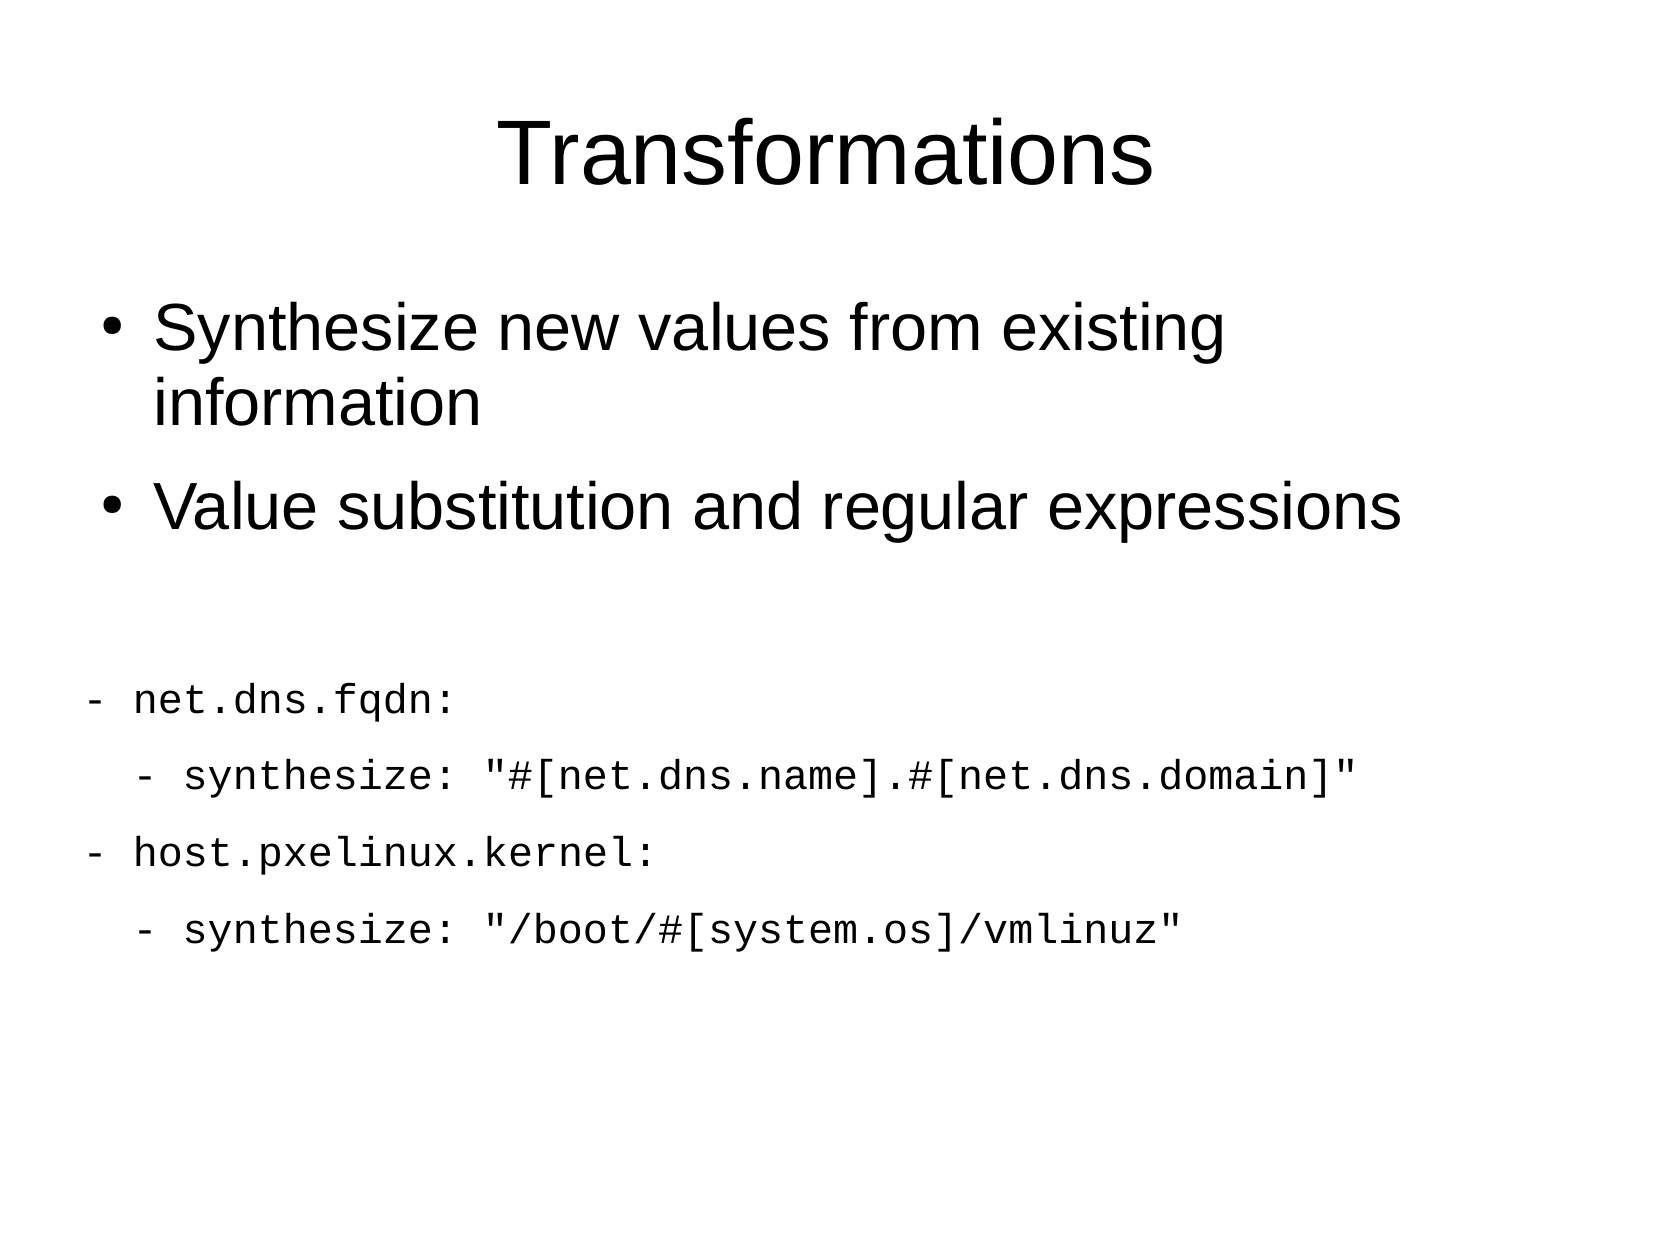

# Transformations
Synthesize new values from existing information
Value substitution and regular expressions
- net.dns.fqdn:
  - synthesize: "#[net.dns.name].#[net.dns.domain]"
- host.pxelinux.kernel:
  - synthesize: "/boot/#[system.os]/vmlinuz"